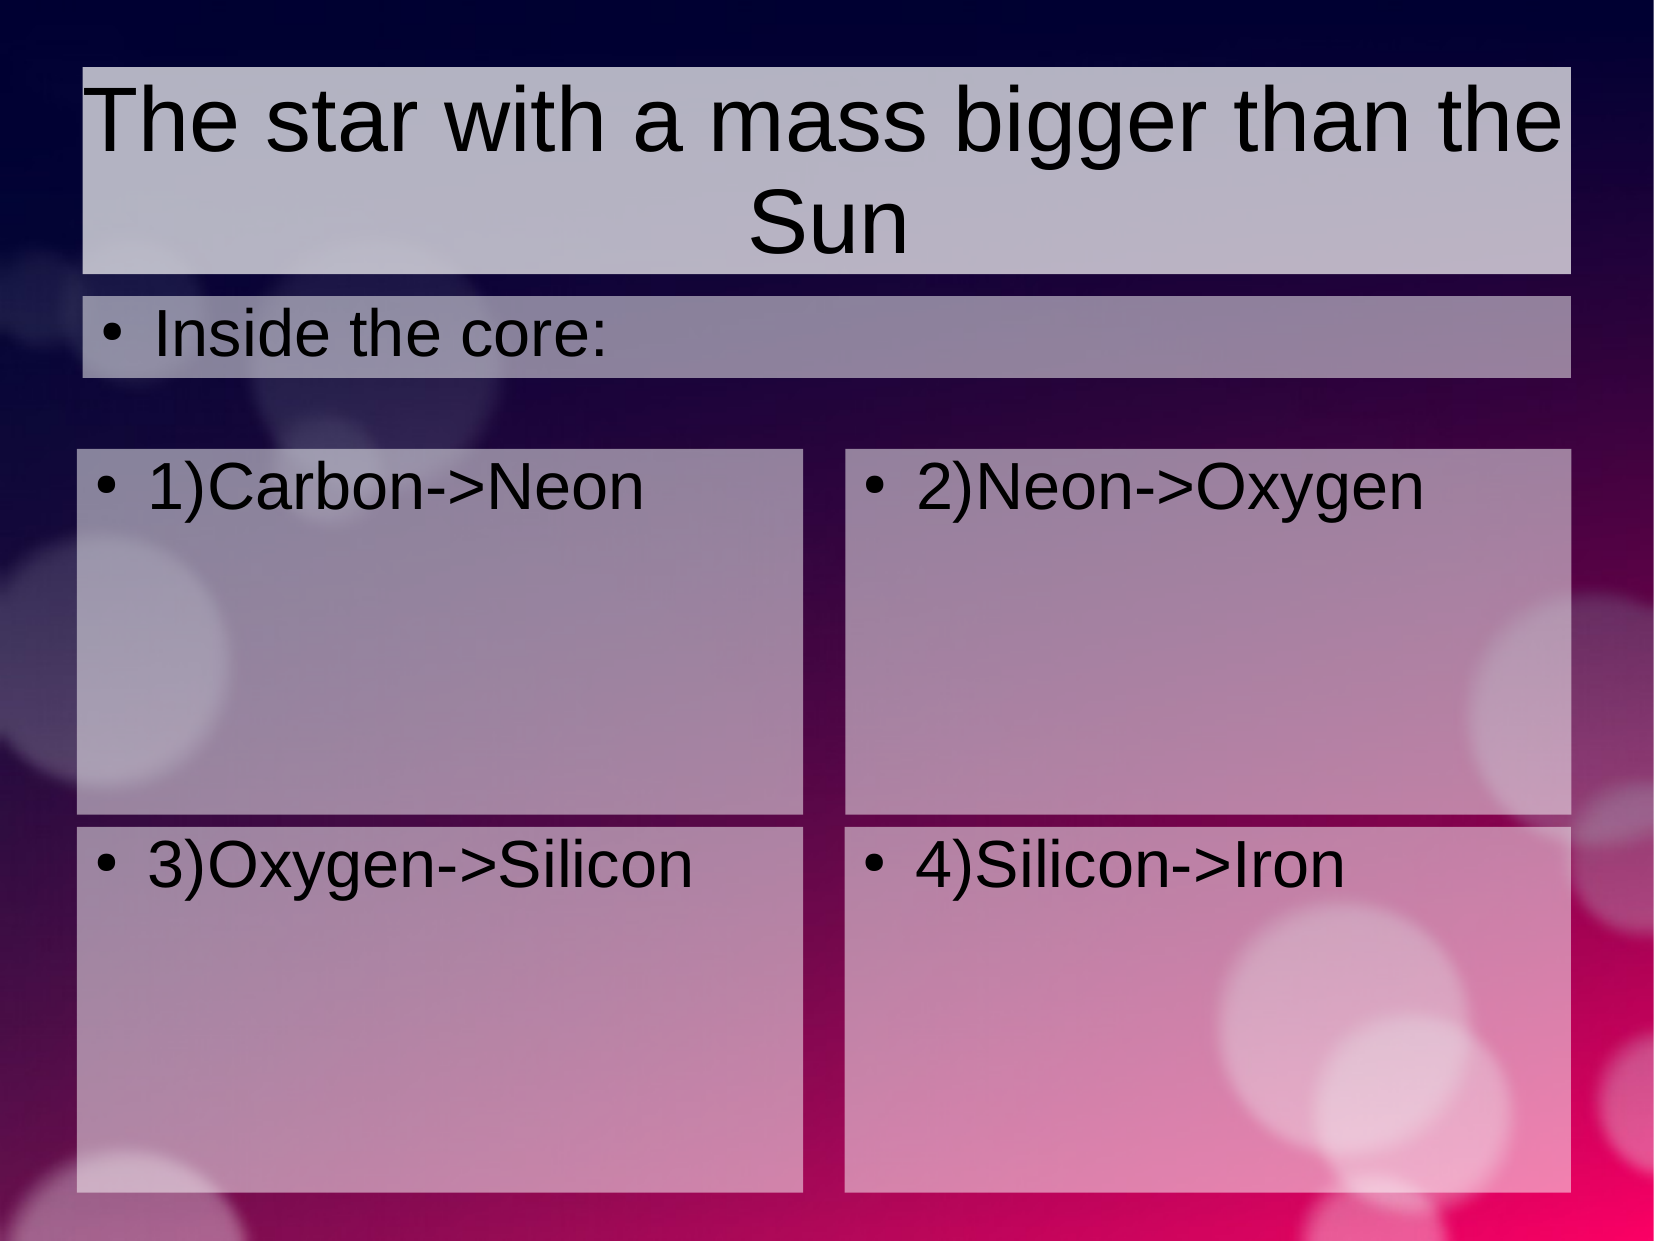

# The star with a mass bigger than the 									Sun
Inside the core:
1)Carbon->Neon
2)Neon->Oxygen
3)Oxygen->Silicon
4)Silicon->Iron